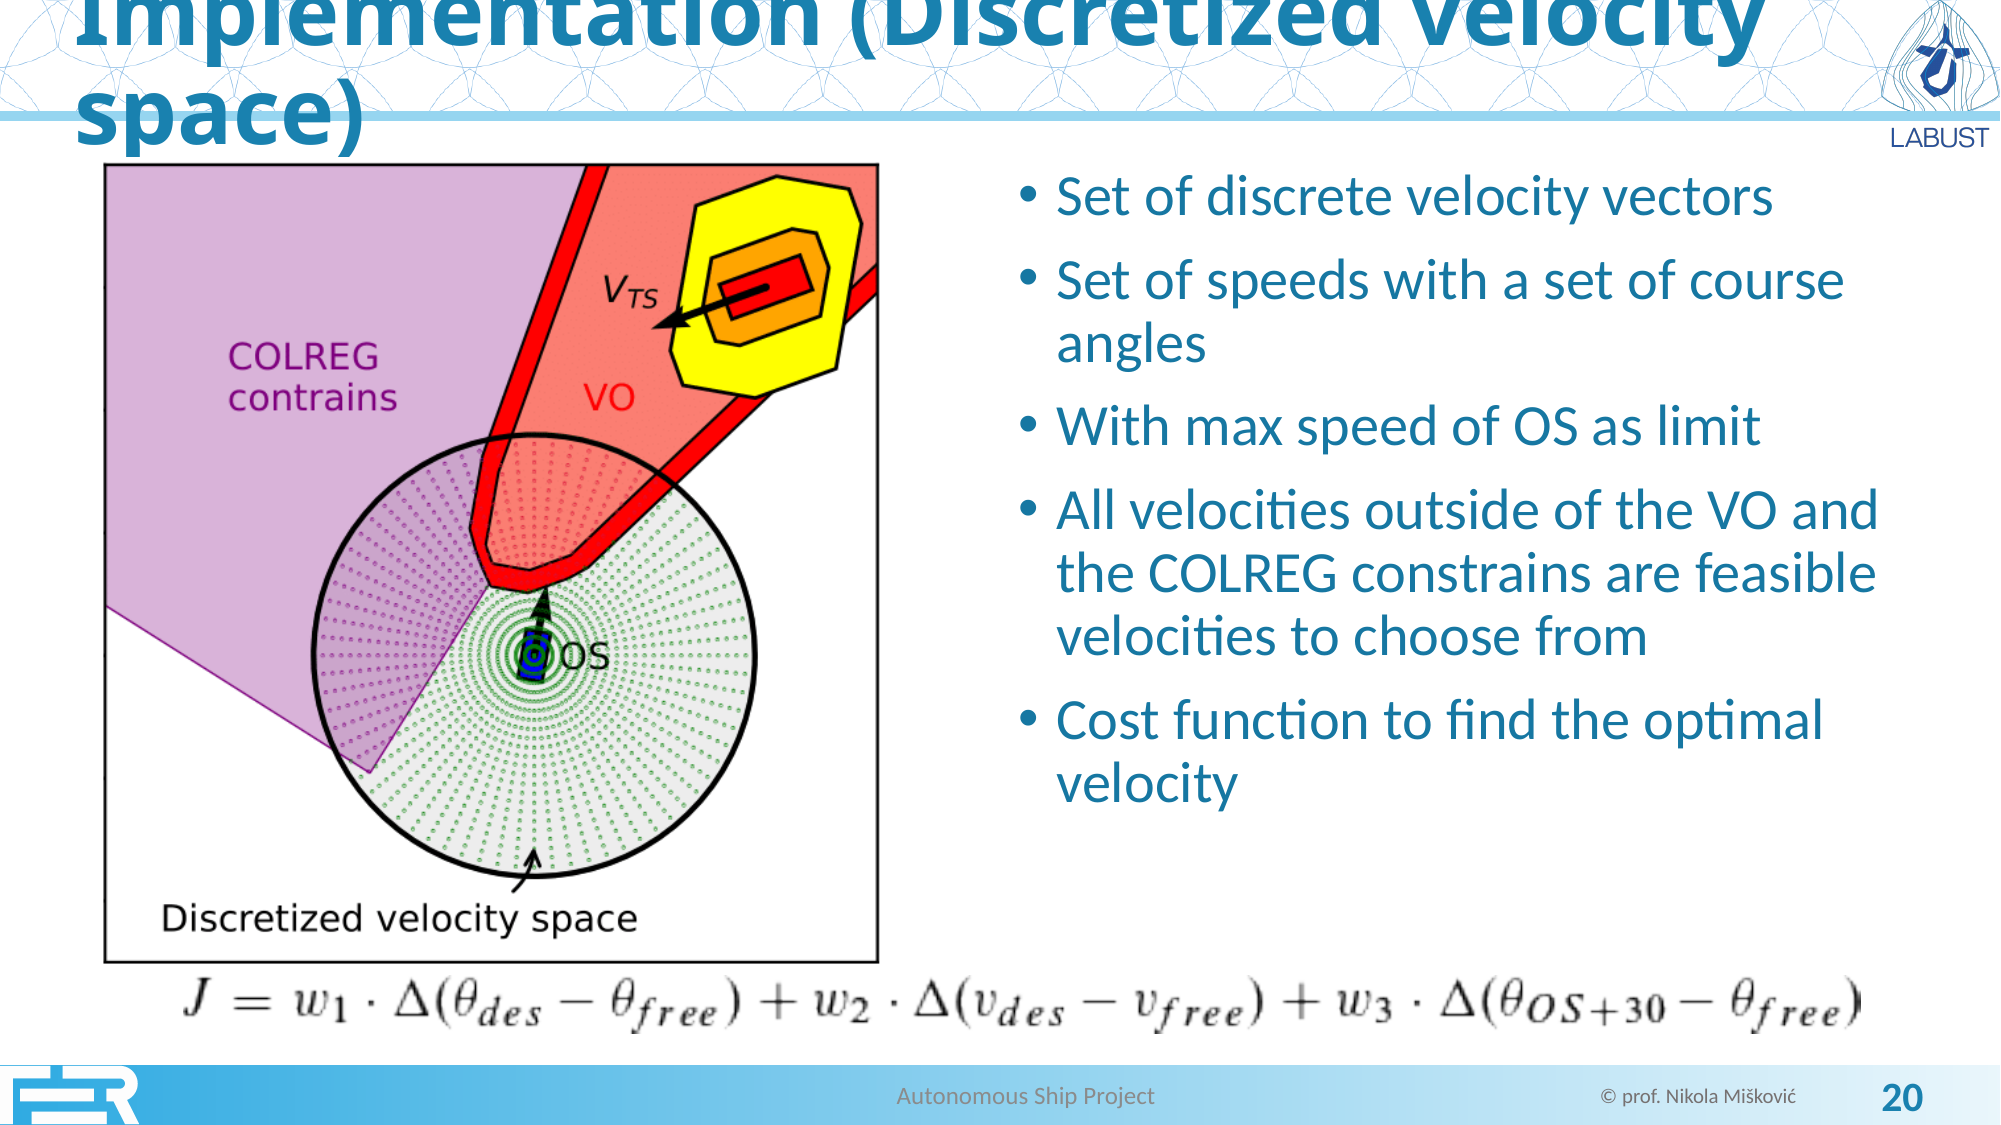

# Implementation (Discretized velocity space)
Set of discrete velocity vectors
Set of speeds with a set of course angles
With max speed of OS as limit
All velocities outside of the VO and the COLREG constrains are feasible velocities to choose from
Cost function to find the optimal velocity
Guidance and Control of Marine Vehicles
20